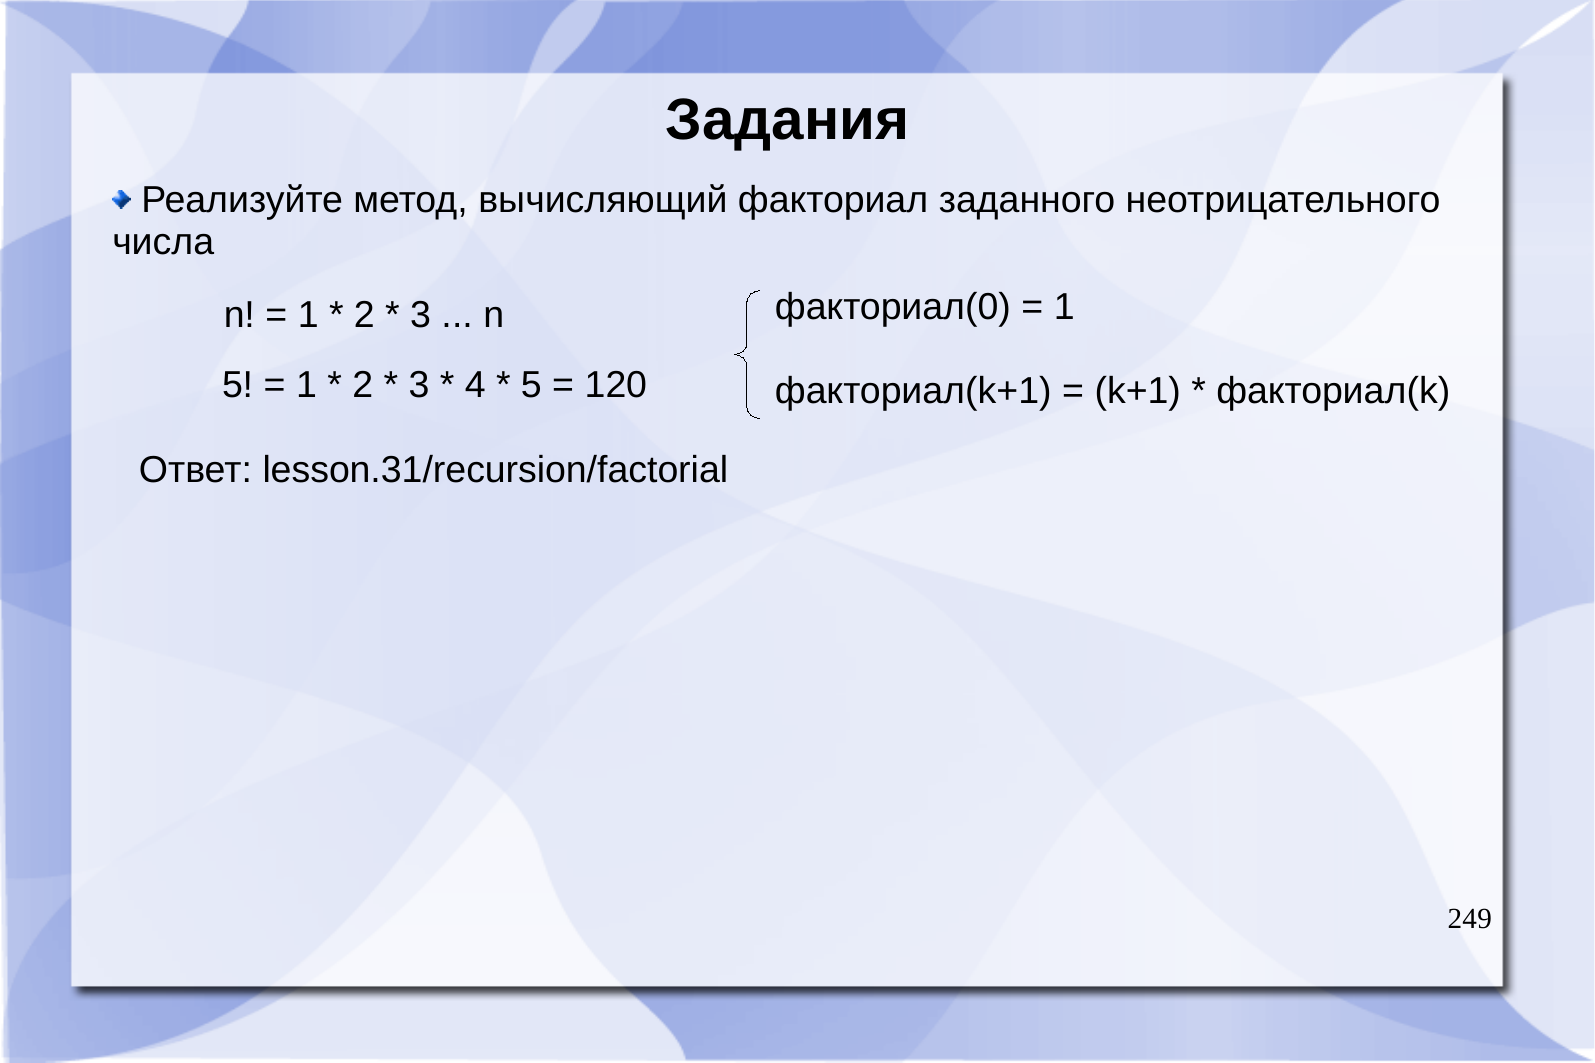

# Задания
 Реализуйте метод, вычисляющий факториал заданного неотрицательного числа
факториал(0) = 1
факториал(k+1) = (k+1) * факториал(k)
n! = 1 * 2 * 3 ... n
5! = 1 * 2 * 3 * 4 * 5 = 120
Ответ: lesson.31/recursion/factorial
249